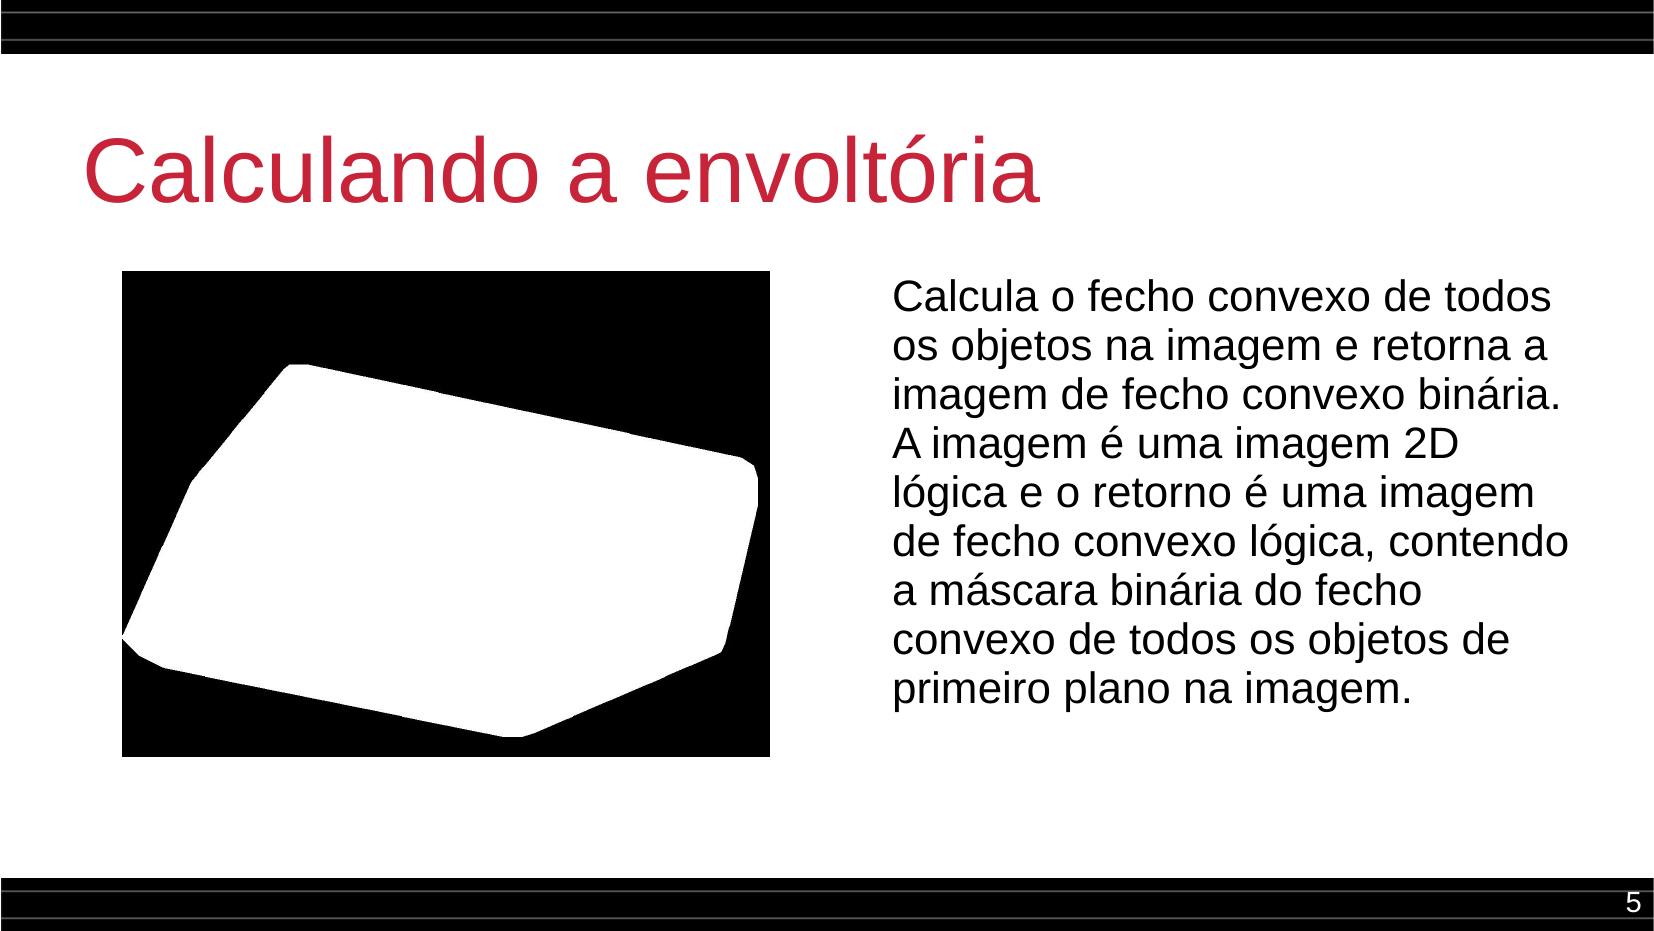

# Calculando a envoltória
Calcula o fecho convexo de todos os objetos na imagem e retorna a imagem de fecho convexo binária. A imagem é uma imagem 2D lógica e o retorno é uma imagem de fecho convexo lógica, contendo a máscara binária do fecho convexo de todos os objetos de primeiro plano na imagem.